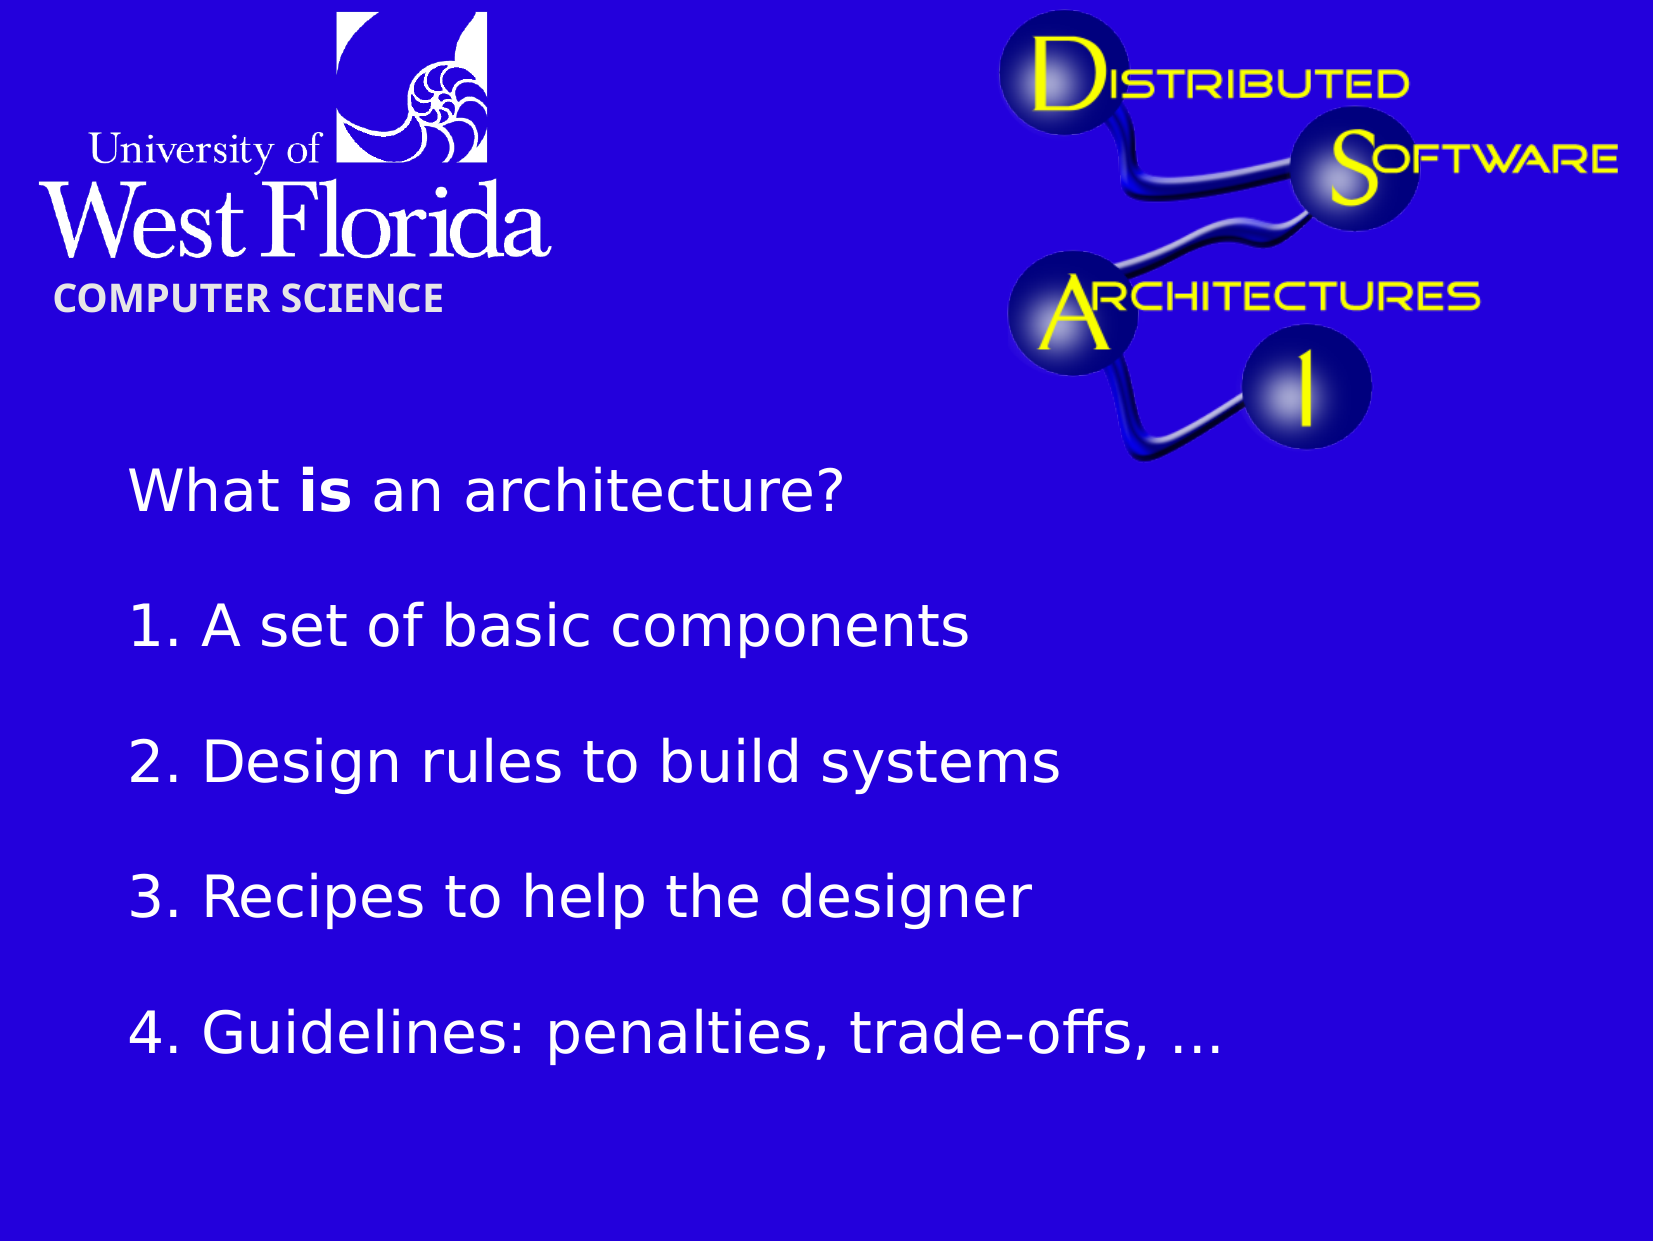

COMPUTER SCIENCE
What is an architecture?
1. A set of basic components
2. Design rules to build systems
3. Recipes to help the designer
4. Guidelines: penalties, trade-offs, ...